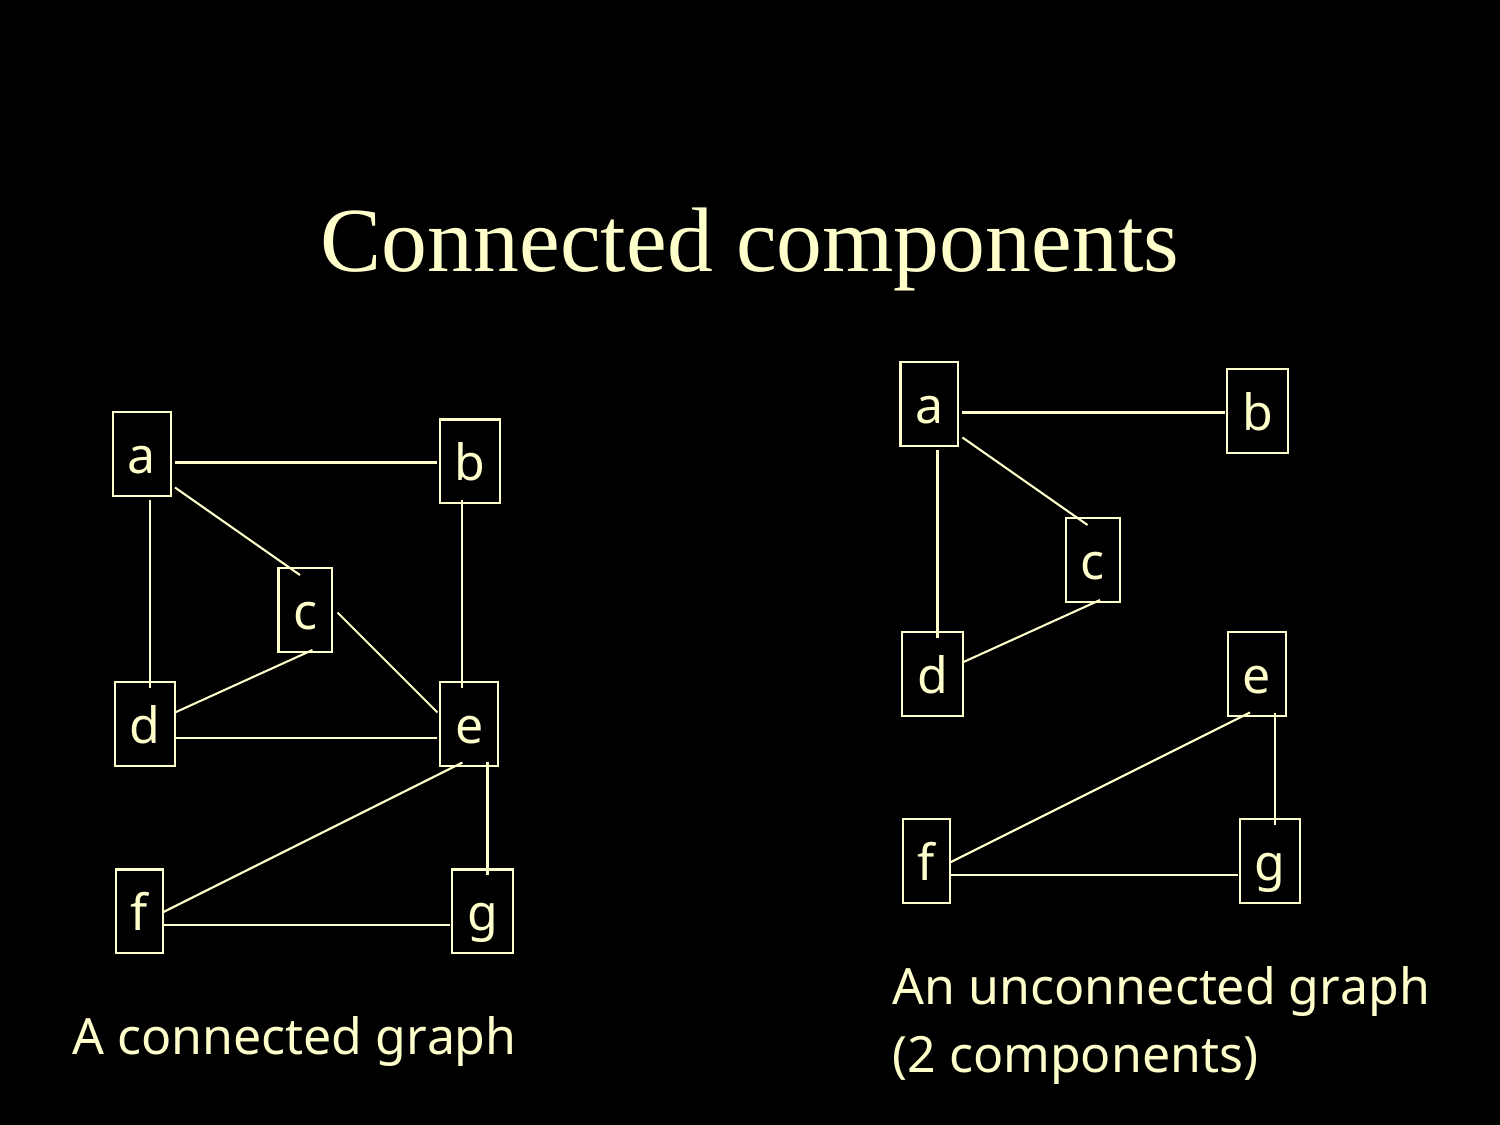

# Connected components
a
b
c
d
e
f
g
An unconnected graph
(2 components)
a
b
c
d
e
f
g
A connected graph